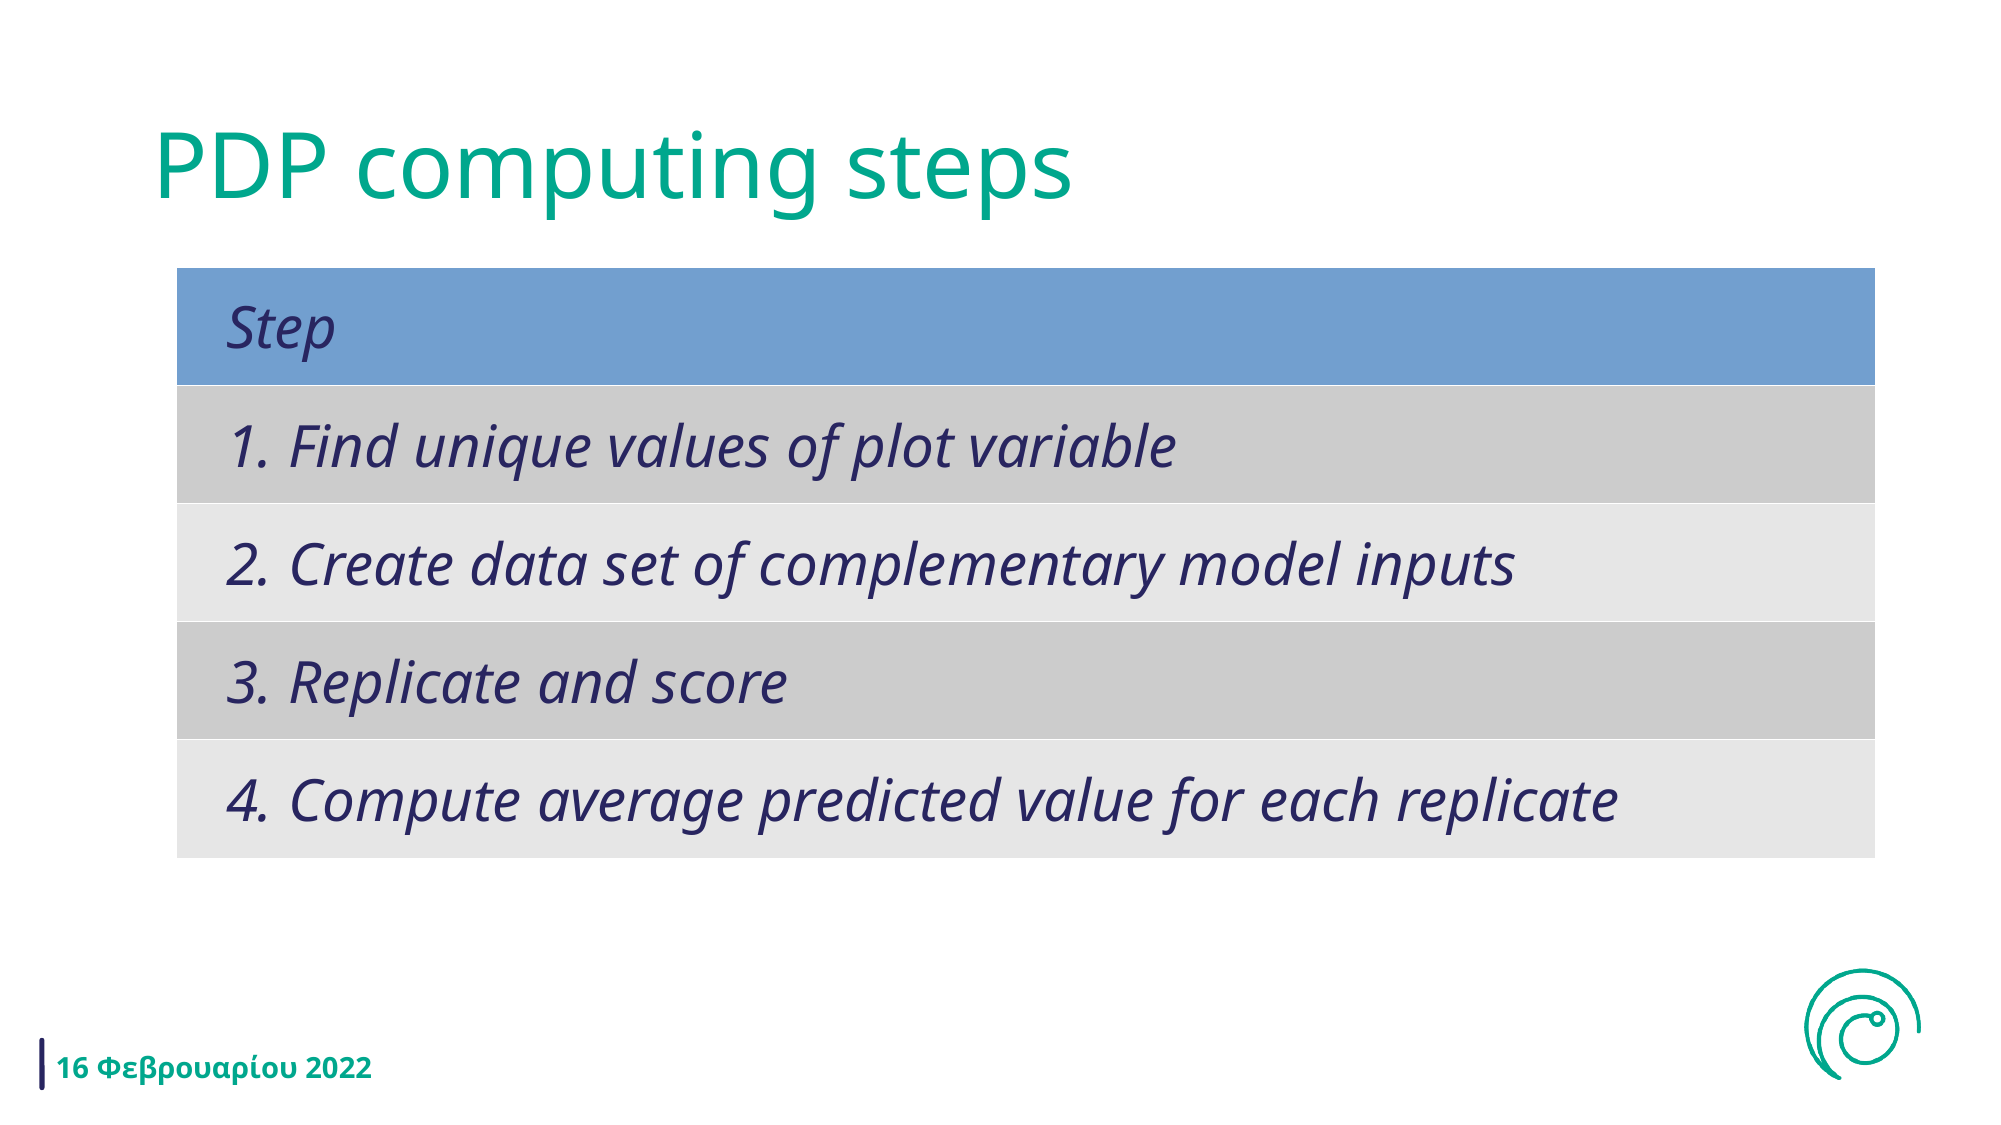

# PDP computing steps
| Step |
| --- |
| 1. Find unique values of plot variable |
| 2. Create data set of complementary model inputs |
| 3. Replicate and score |
| 4. Compute average predicted value for each replicate |